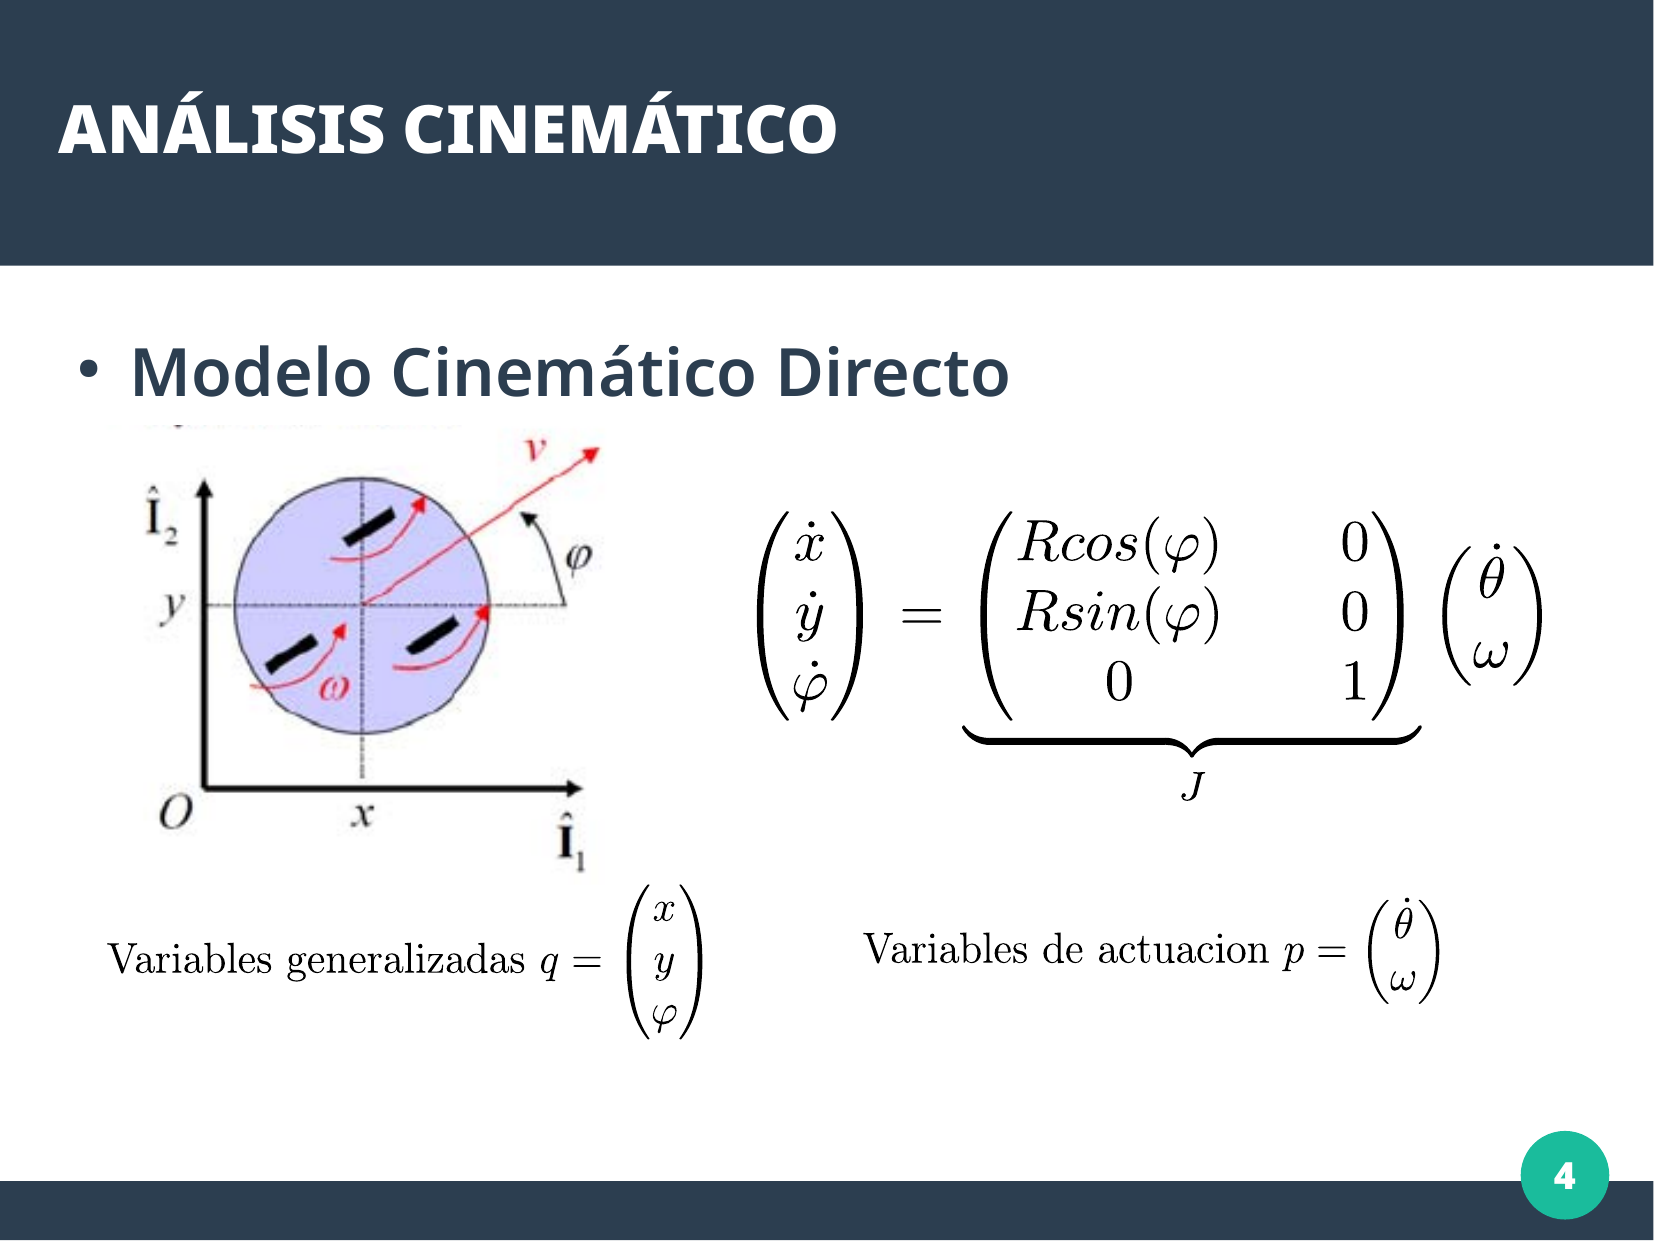

# ANÁLISIS CINEMÁTICO
Modelo Cinemático Directo
4